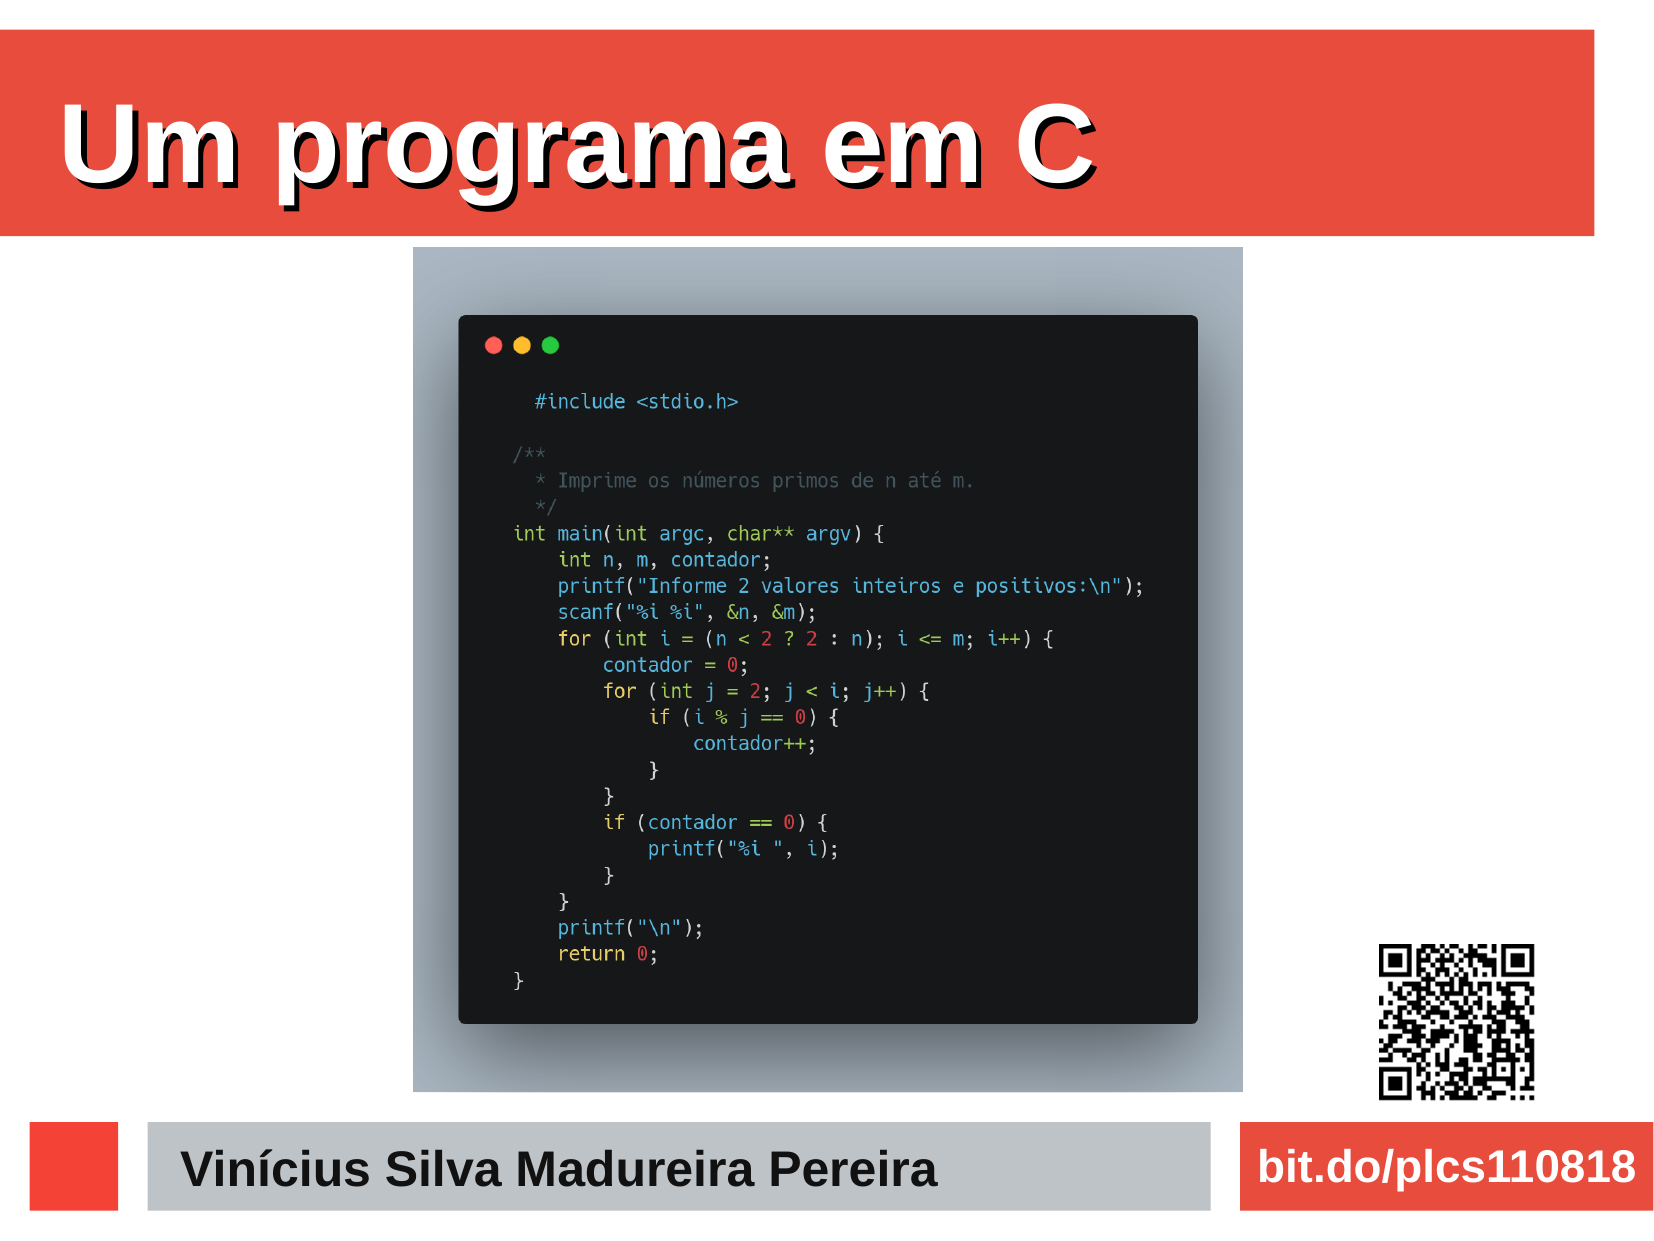

# Um programa em C
Vinícius Silva Madureira Pereira
bit.do/plcs110818